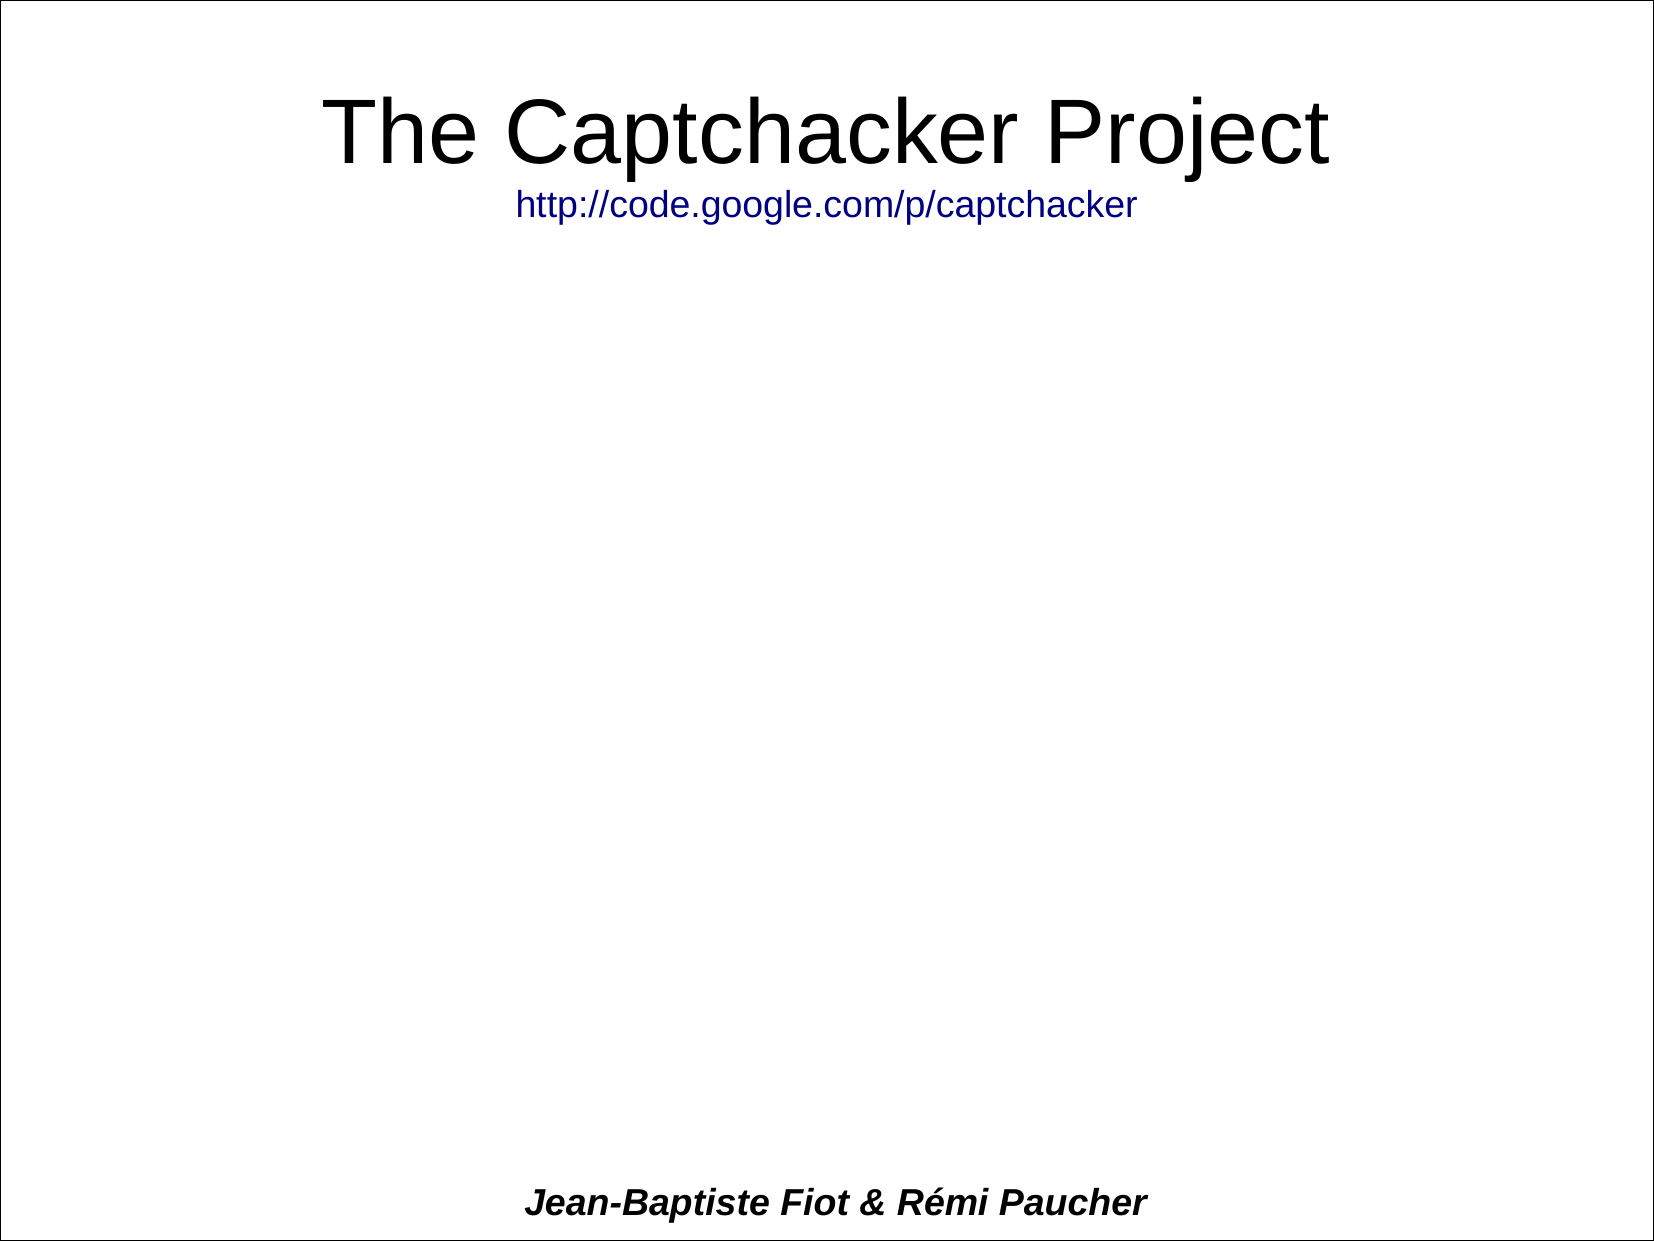

# The Captchacker Project http://code.google.com/p/captchacker
Jean-Baptiste Fiot & Rémi Paucher